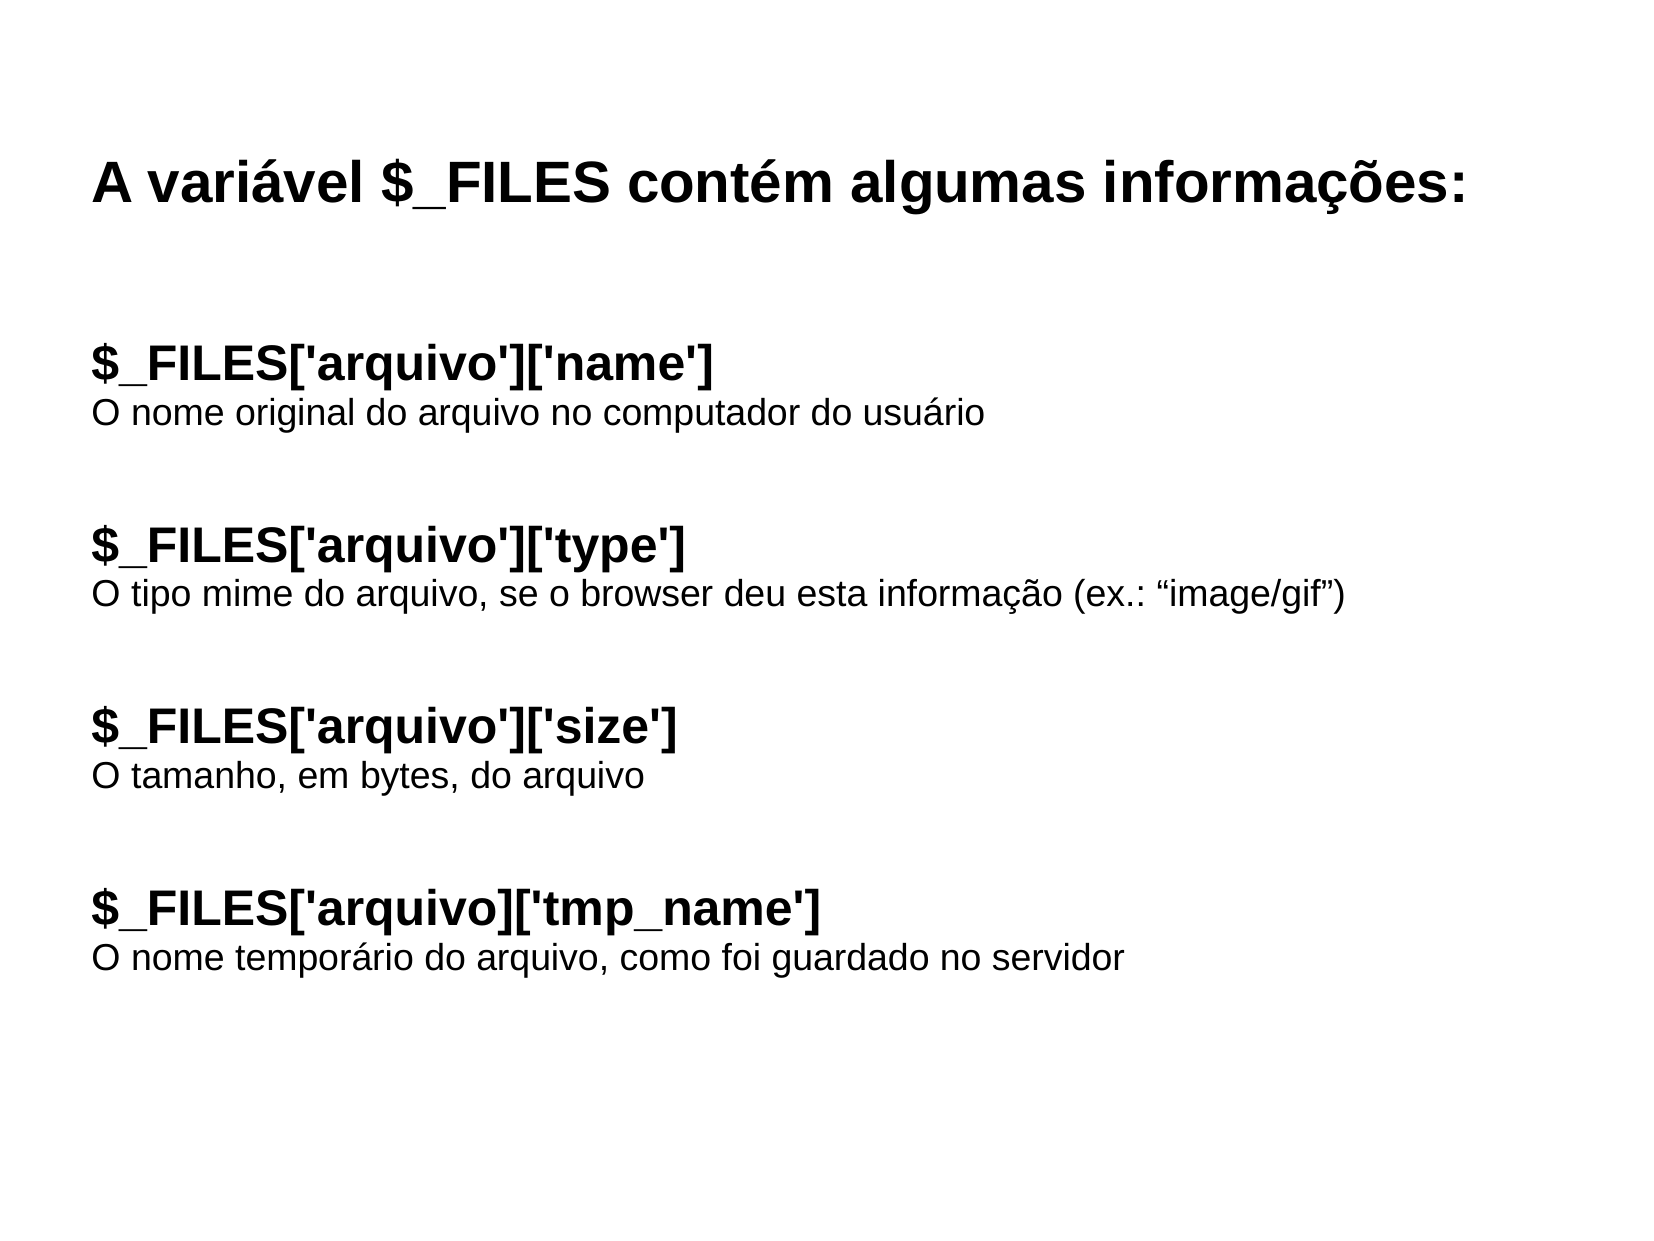

A variável $_FILES contém algumas informações:
$_FILES['arquivo']['name']
O nome original do arquivo no computador do usuário
$_FILES['arquivo']['type']
O tipo mime do arquivo, se o browser deu esta informação (ex.: “image/gif”)
$_FILES['arquivo']['size']
O tamanho, em bytes, do arquivo
$_FILES['arquivo]['tmp_name']
O nome temporário do arquivo, como foi guardado no servidor